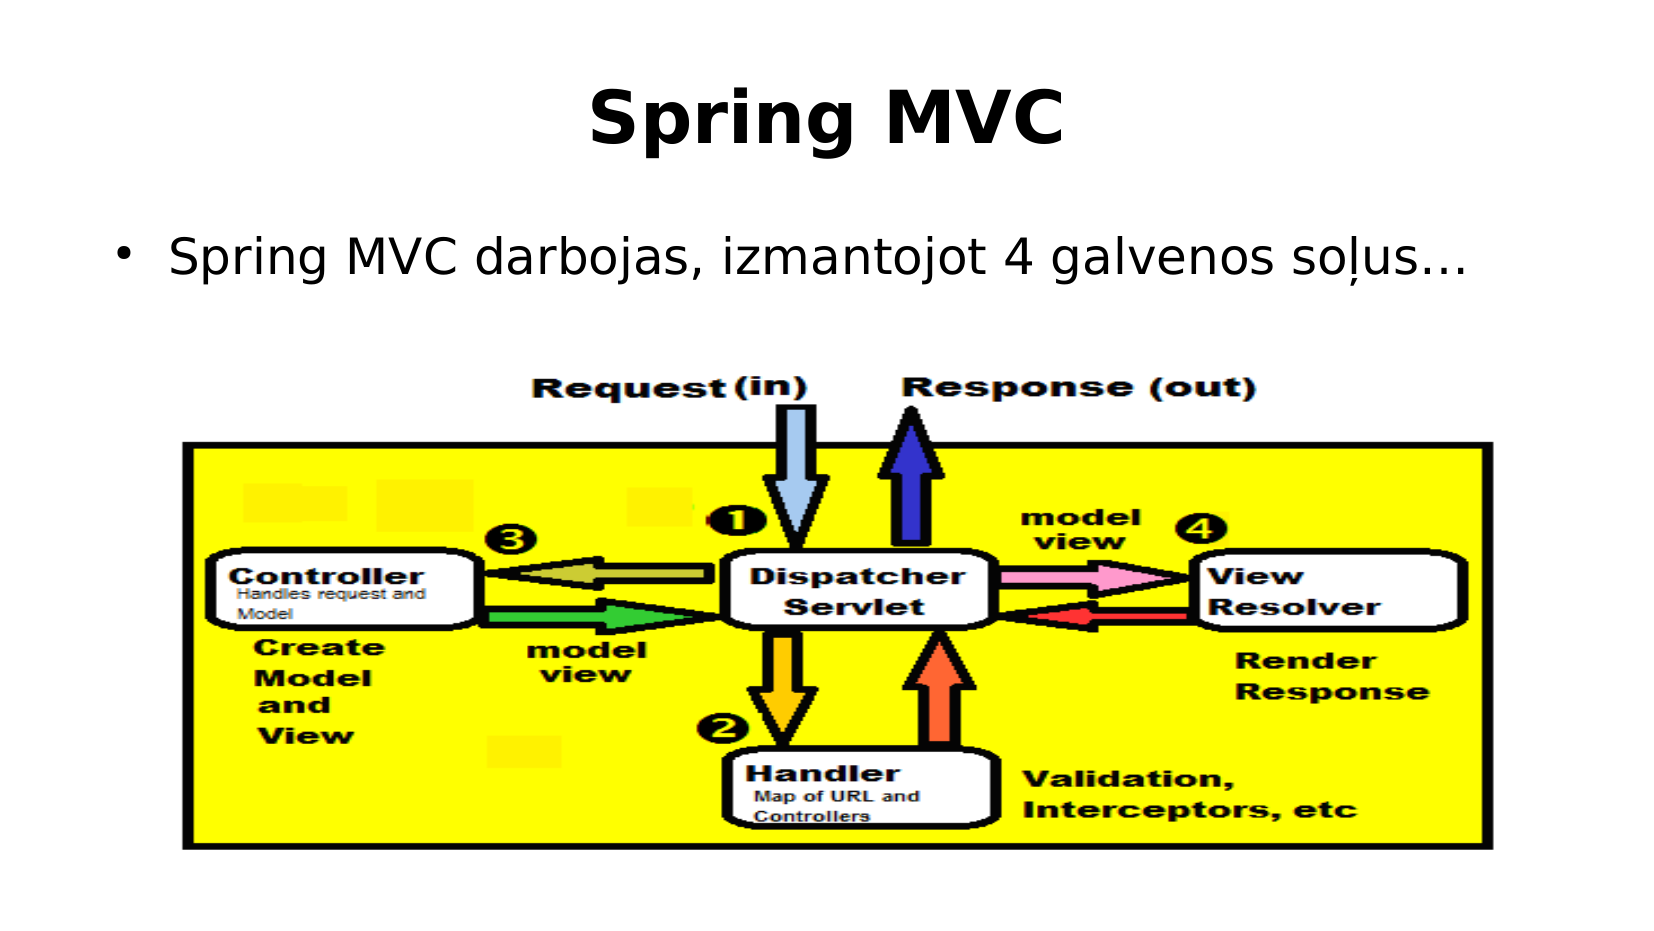

# Spring MVC
Spring MVC darbojas, izmantojot 4 galvenos soļus…